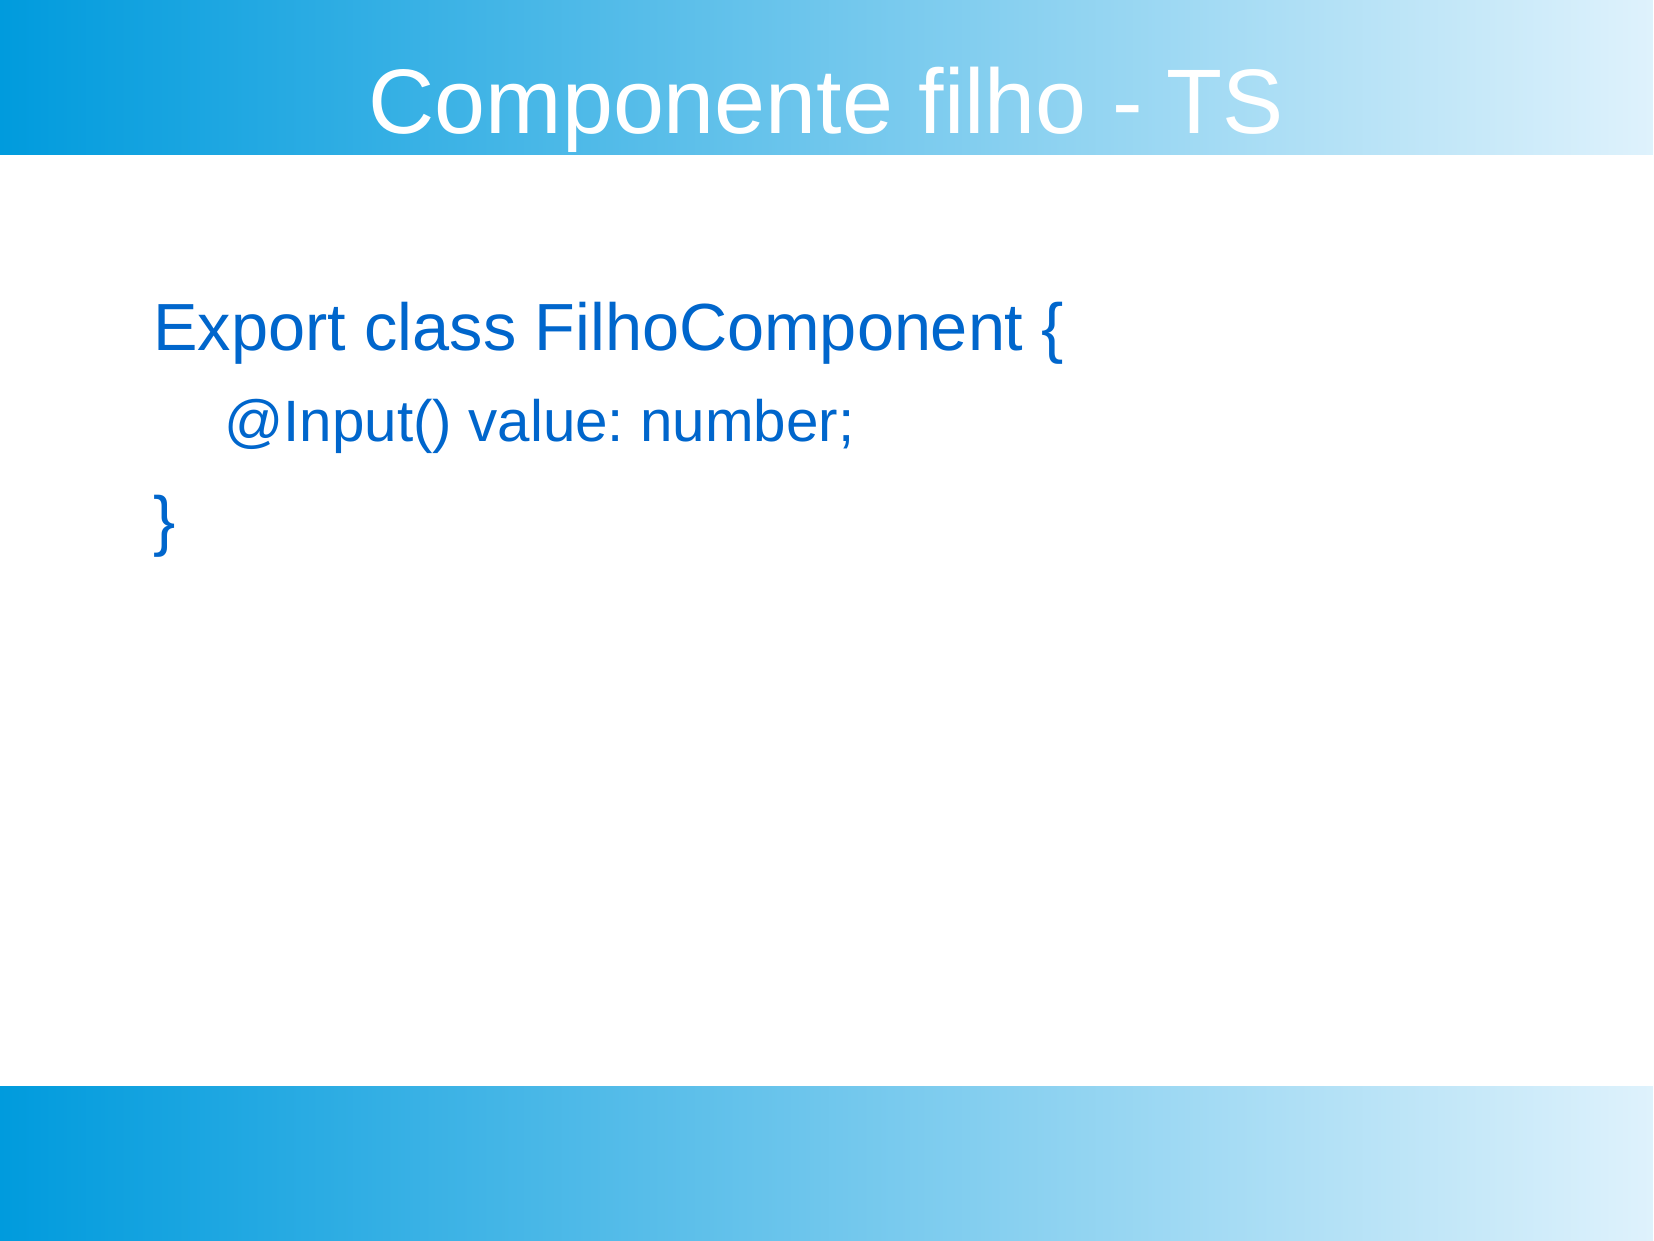

# Componente filho - TS
Export class FilhoComponent {
@Input() value: number;
}